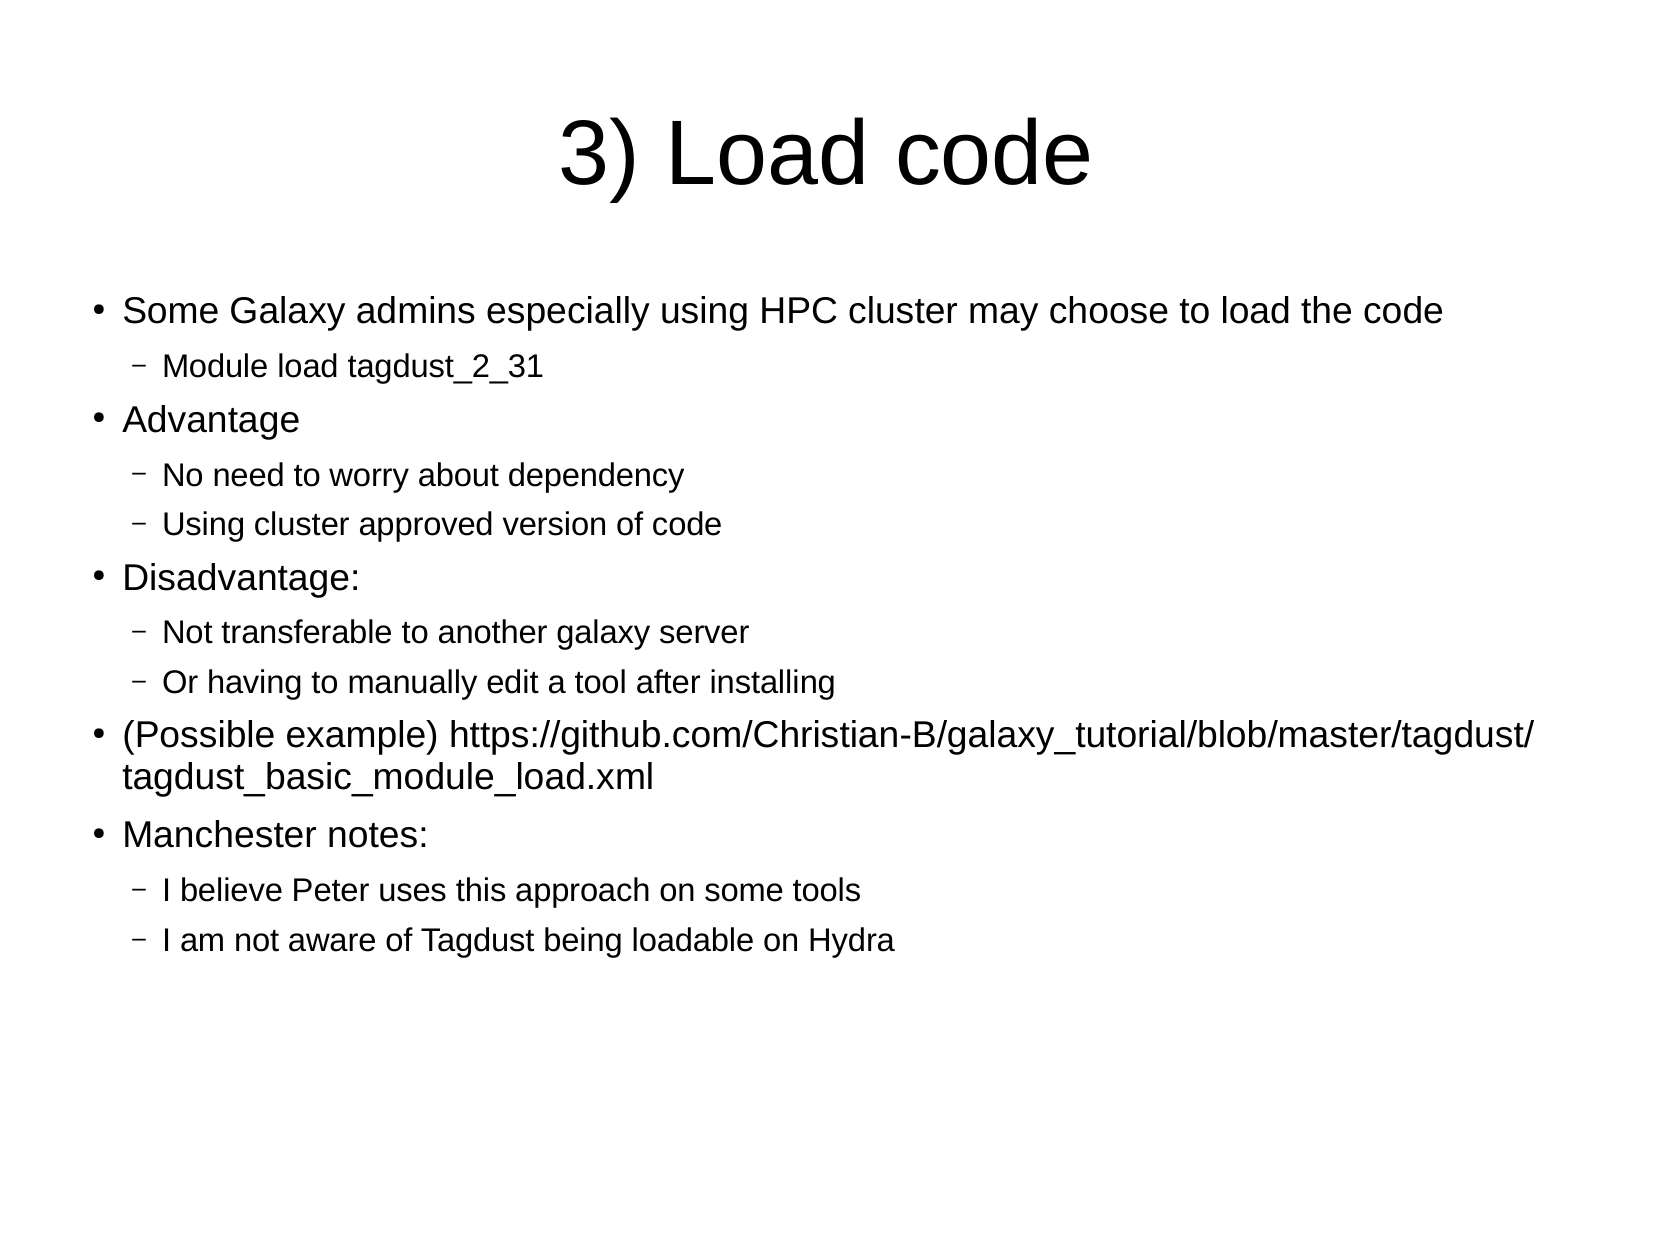

# 3) Load code
Some Galaxy admins especially using HPC cluster may choose to load the code
Module load tagdust_2_31
Advantage
No need to worry about dependency
Using cluster approved version of code
Disadvantage:
Not transferable to another galaxy server
Or having to manually edit a tool after installing
(Possible example) https://github.com/Christian-B/galaxy_tutorial/blob/master/tagdust/tagdust_basic_module_load.xml
Manchester notes:
I believe Peter uses this approach on some tools
I am not aware of Tagdust being loadable on Hydra